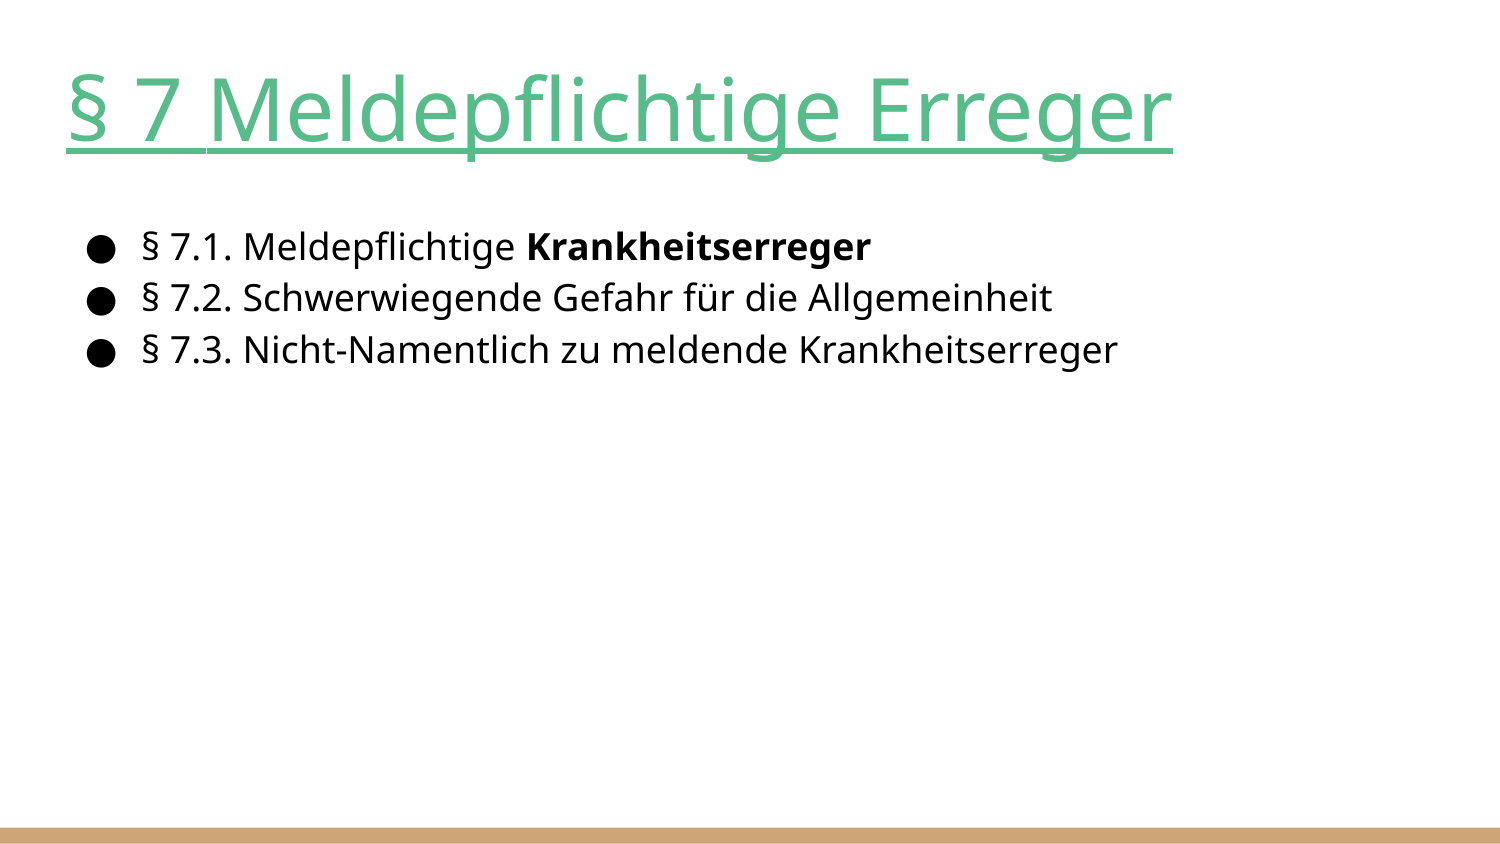

# § 7 Meldepflichtige Erreger
§ 7.1. Meldepflichtige Krankheitserreger
§ 7.2. Schwerwiegende Gefahr für die Allgemeinheit
§ 7.3. Nicht-Namentlich zu meldende Krankheitserreger